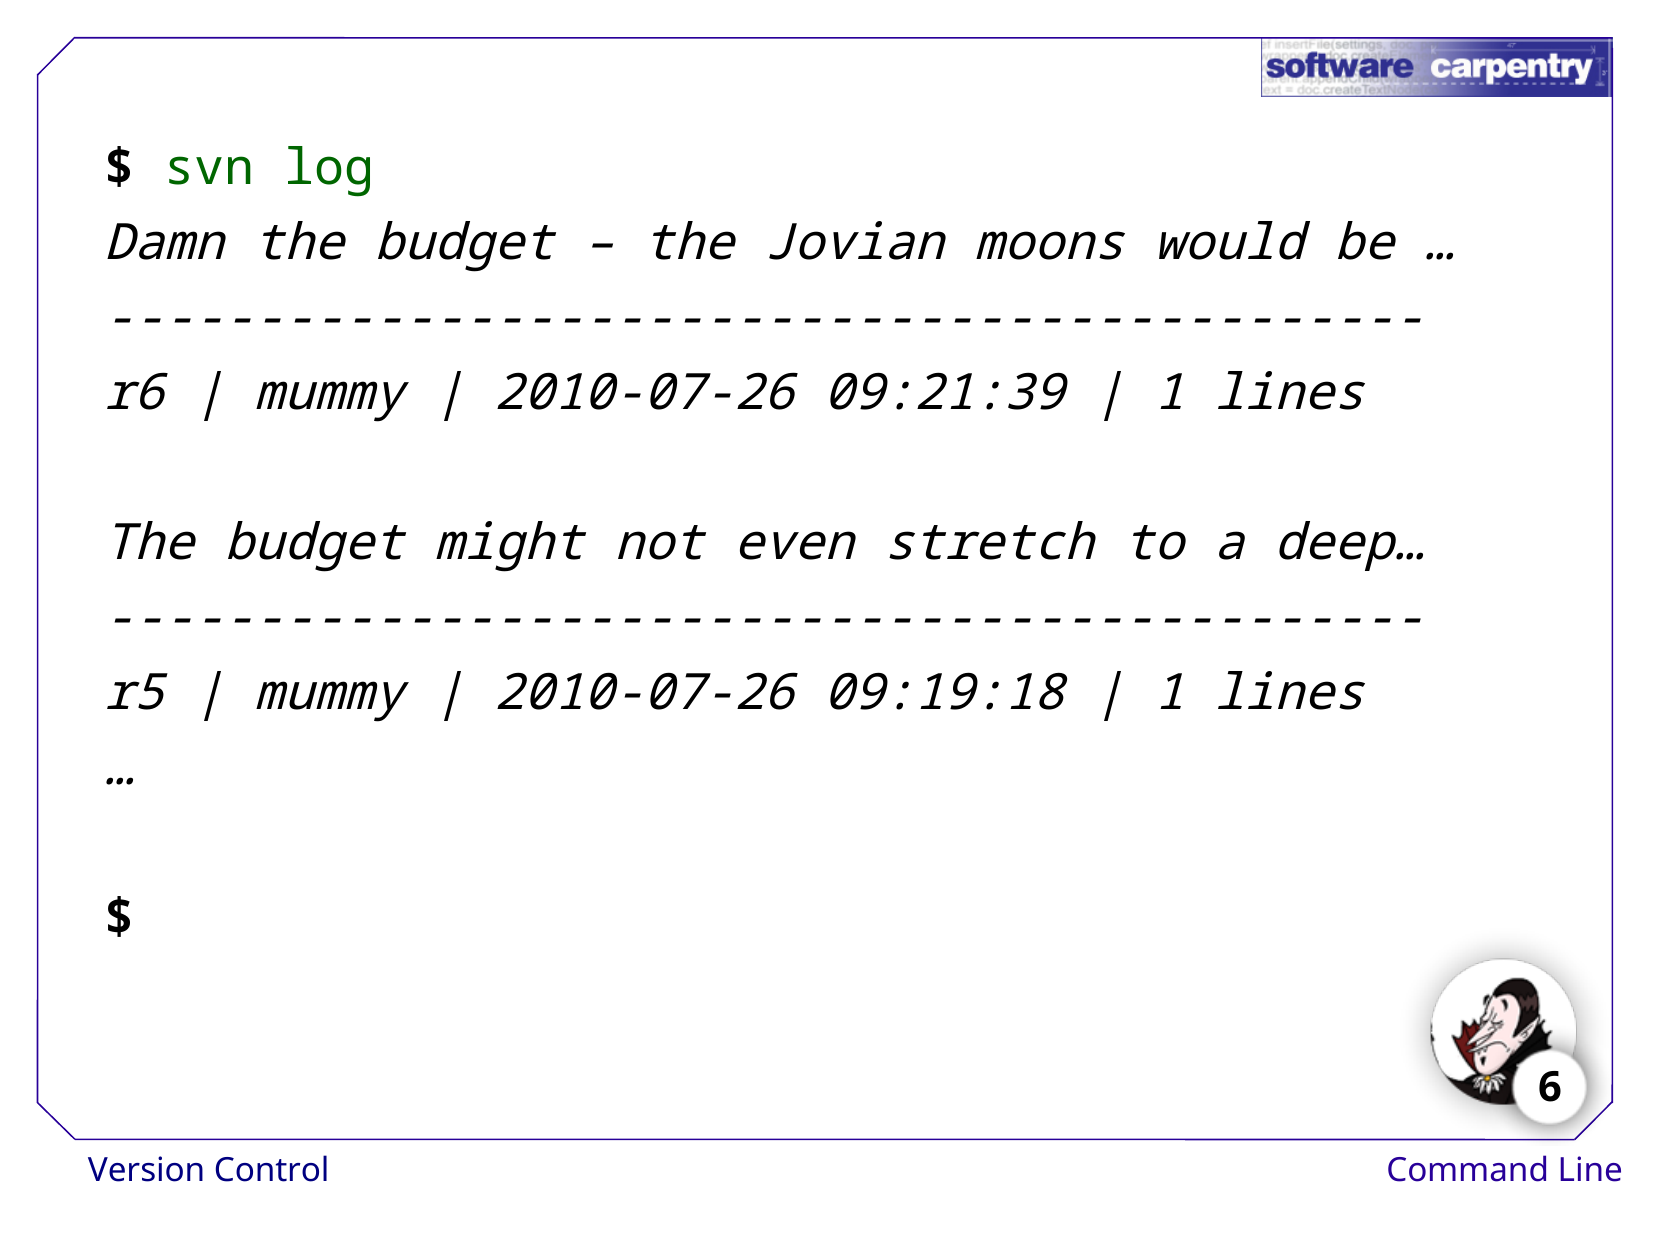

$ svn log
Damn the budget – the Jovian moons would be …
--------------------------------------------
r6 | mummy | 2010-07-26 09:21:39 | 1 lines
The budget might not even stretch to a deep…
--------------------------------------------
r5 | mummy | 2010-07-26 09:19:18 | 1 lines
…
$
6